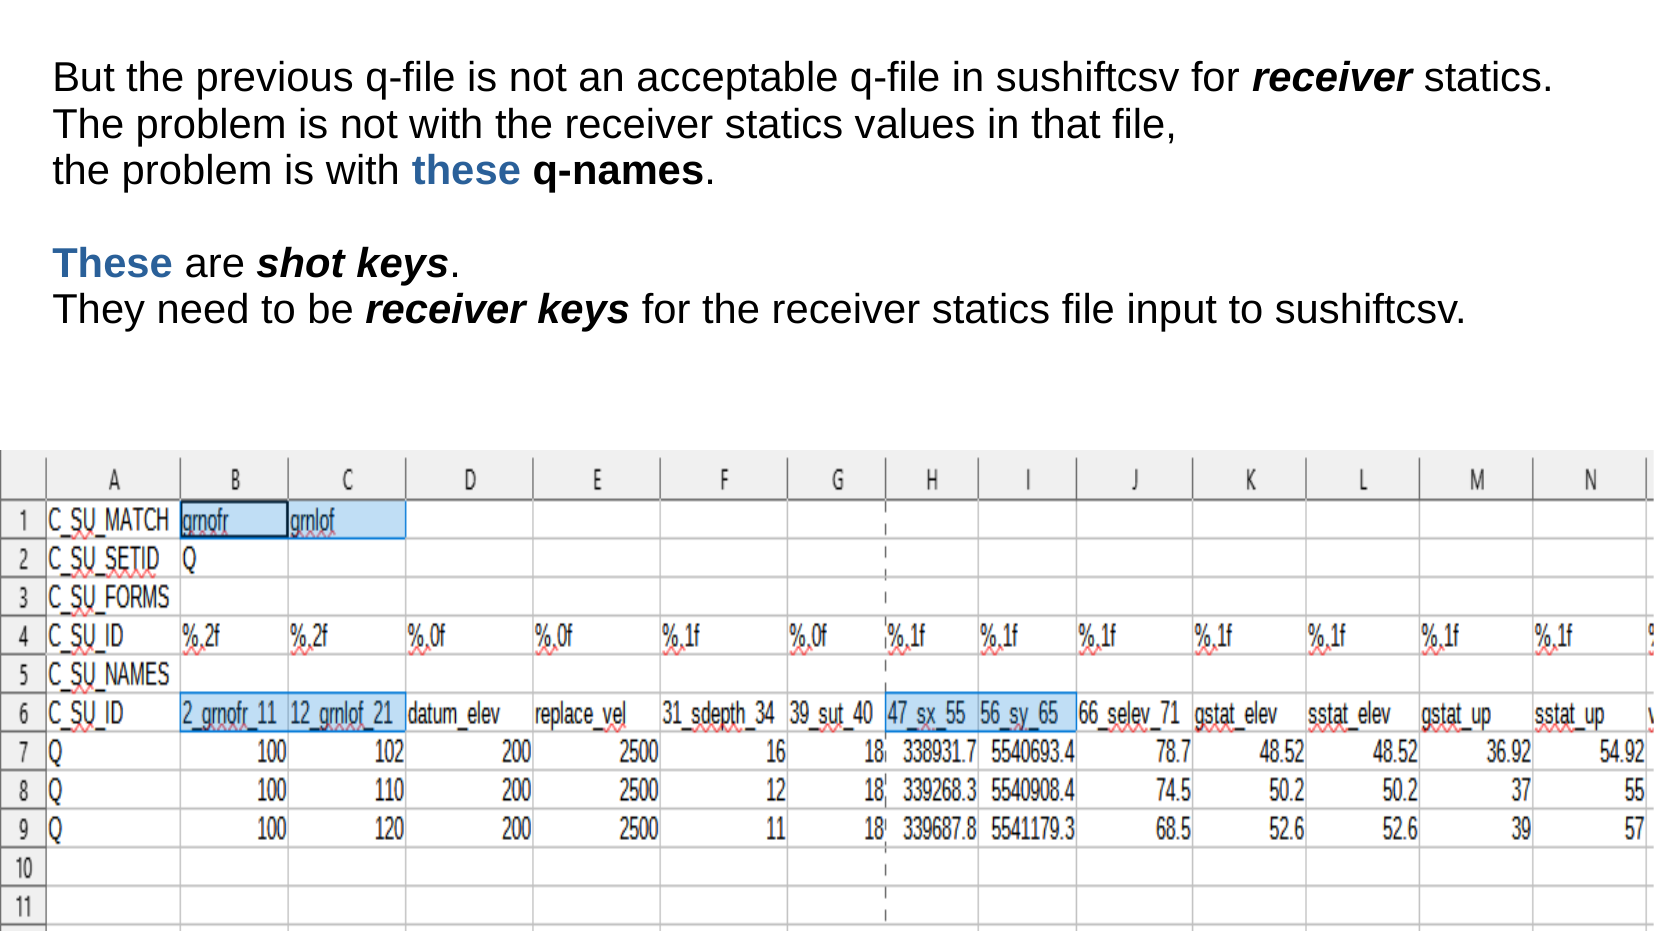

But the previous q-file is not an acceptable q-file in sushiftcsv for receiver statics.
The problem is not with the receiver statics values in that file,
the problem is with these q-names.
These are shot keys.
They need to be receiver keys for the receiver statics file input to sushiftcsv.